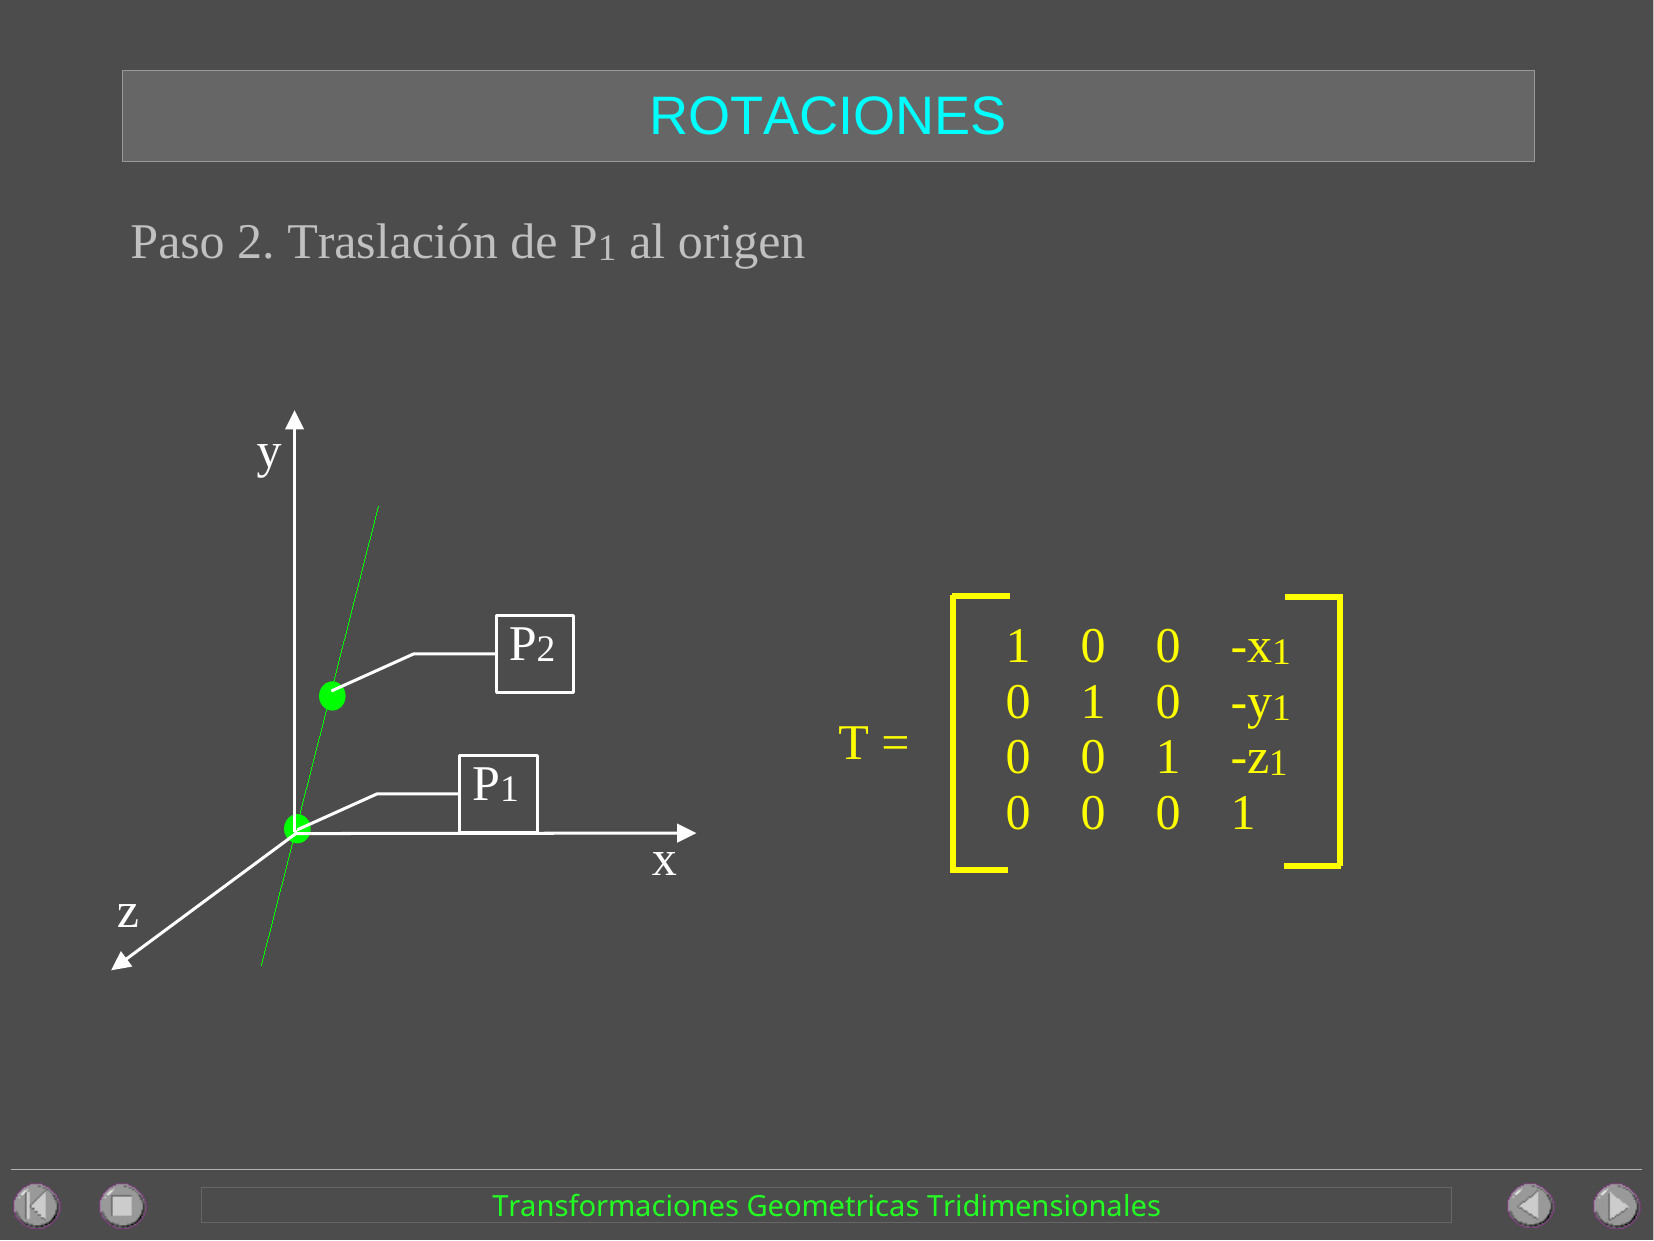

# ROTACIONES
Paso 2. Traslación de P1 al origen
y
x
z
1	0	0	-x1
0	1	0	-y1
0	0	1	-z1
0	0	0	1
T =